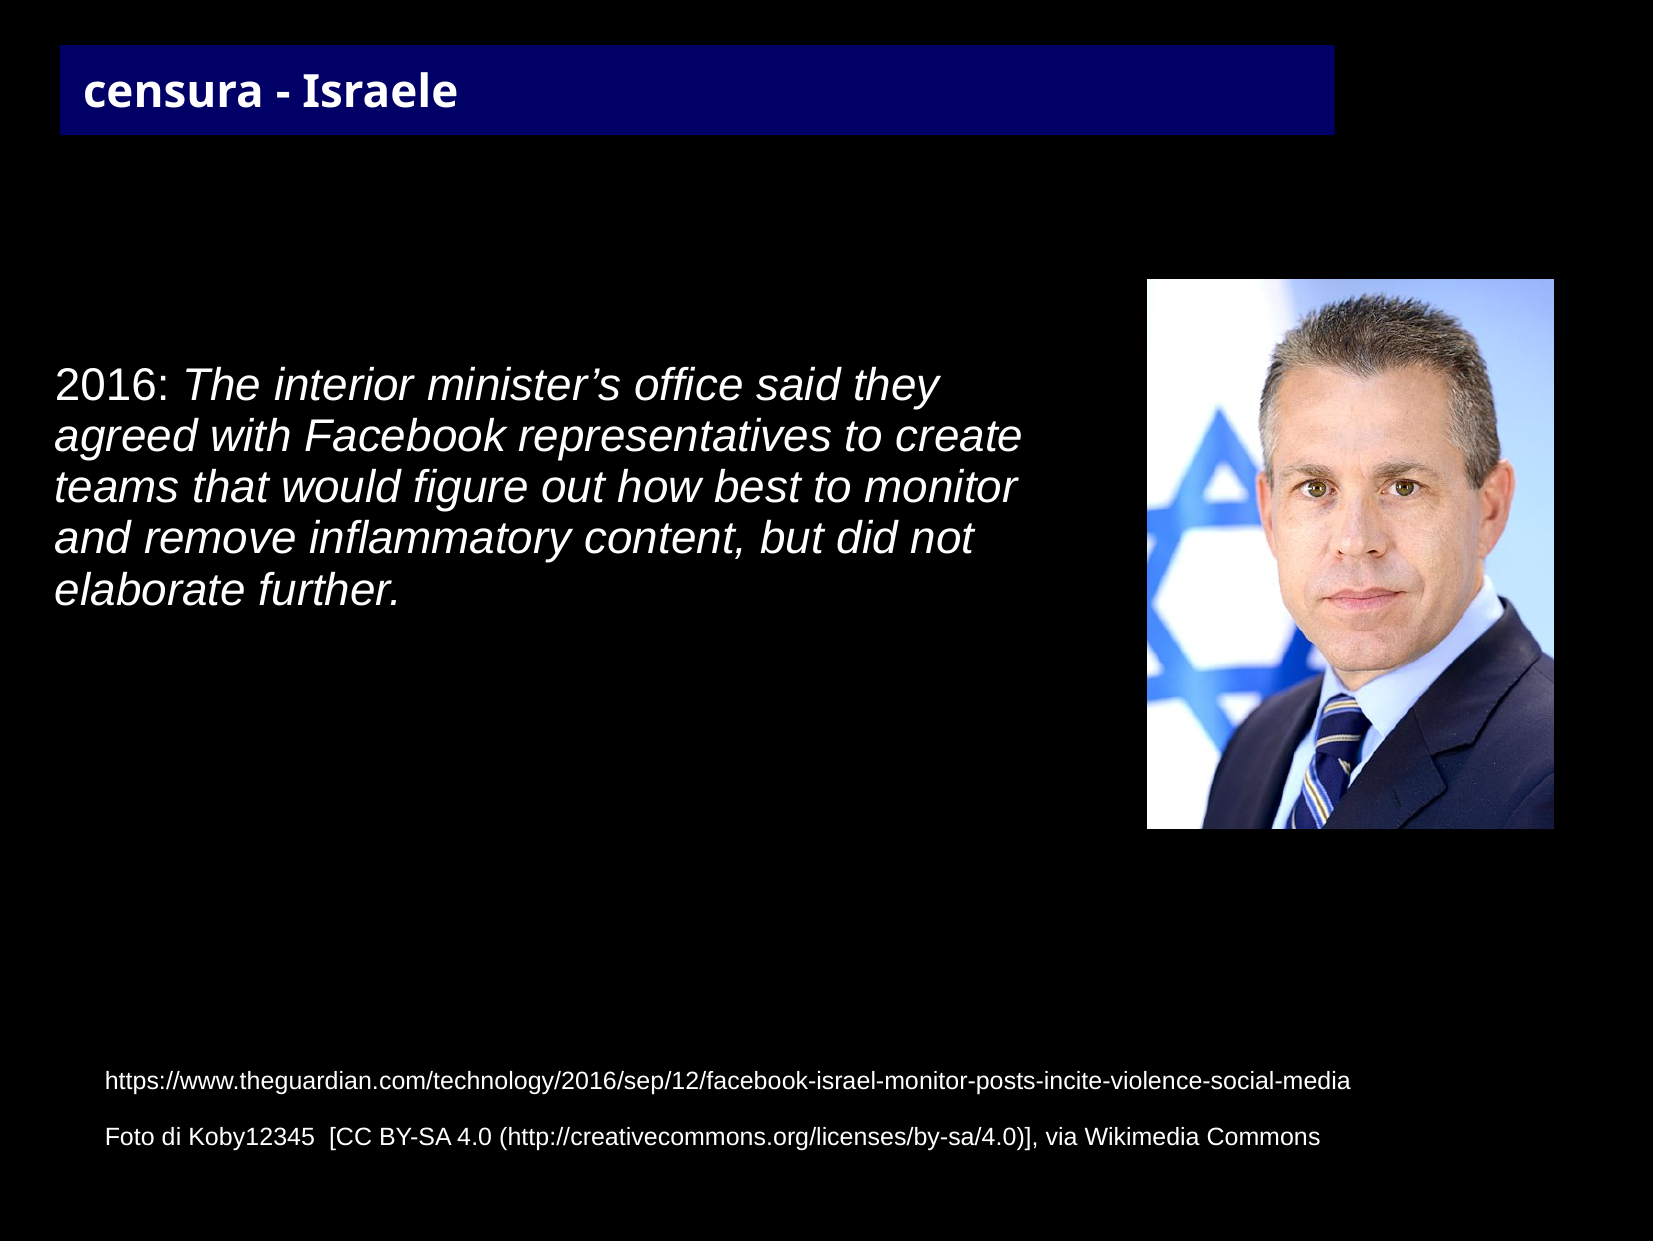

# censura - Israele
2016: The interior minister’s office said they agreed with Facebook representatives to create teams that would figure out how best to monitor and remove inflammatory content, but did not elaborate further.
https://www.theguardian.com/technology/2016/sep/12/facebook-israel-monitor-posts-incite-violence-social-media
Foto di Koby12345 [CC BY-SA 4.0 (http://creativecommons.org/licenses/by-sa/4.0)], via Wikimedia Commons